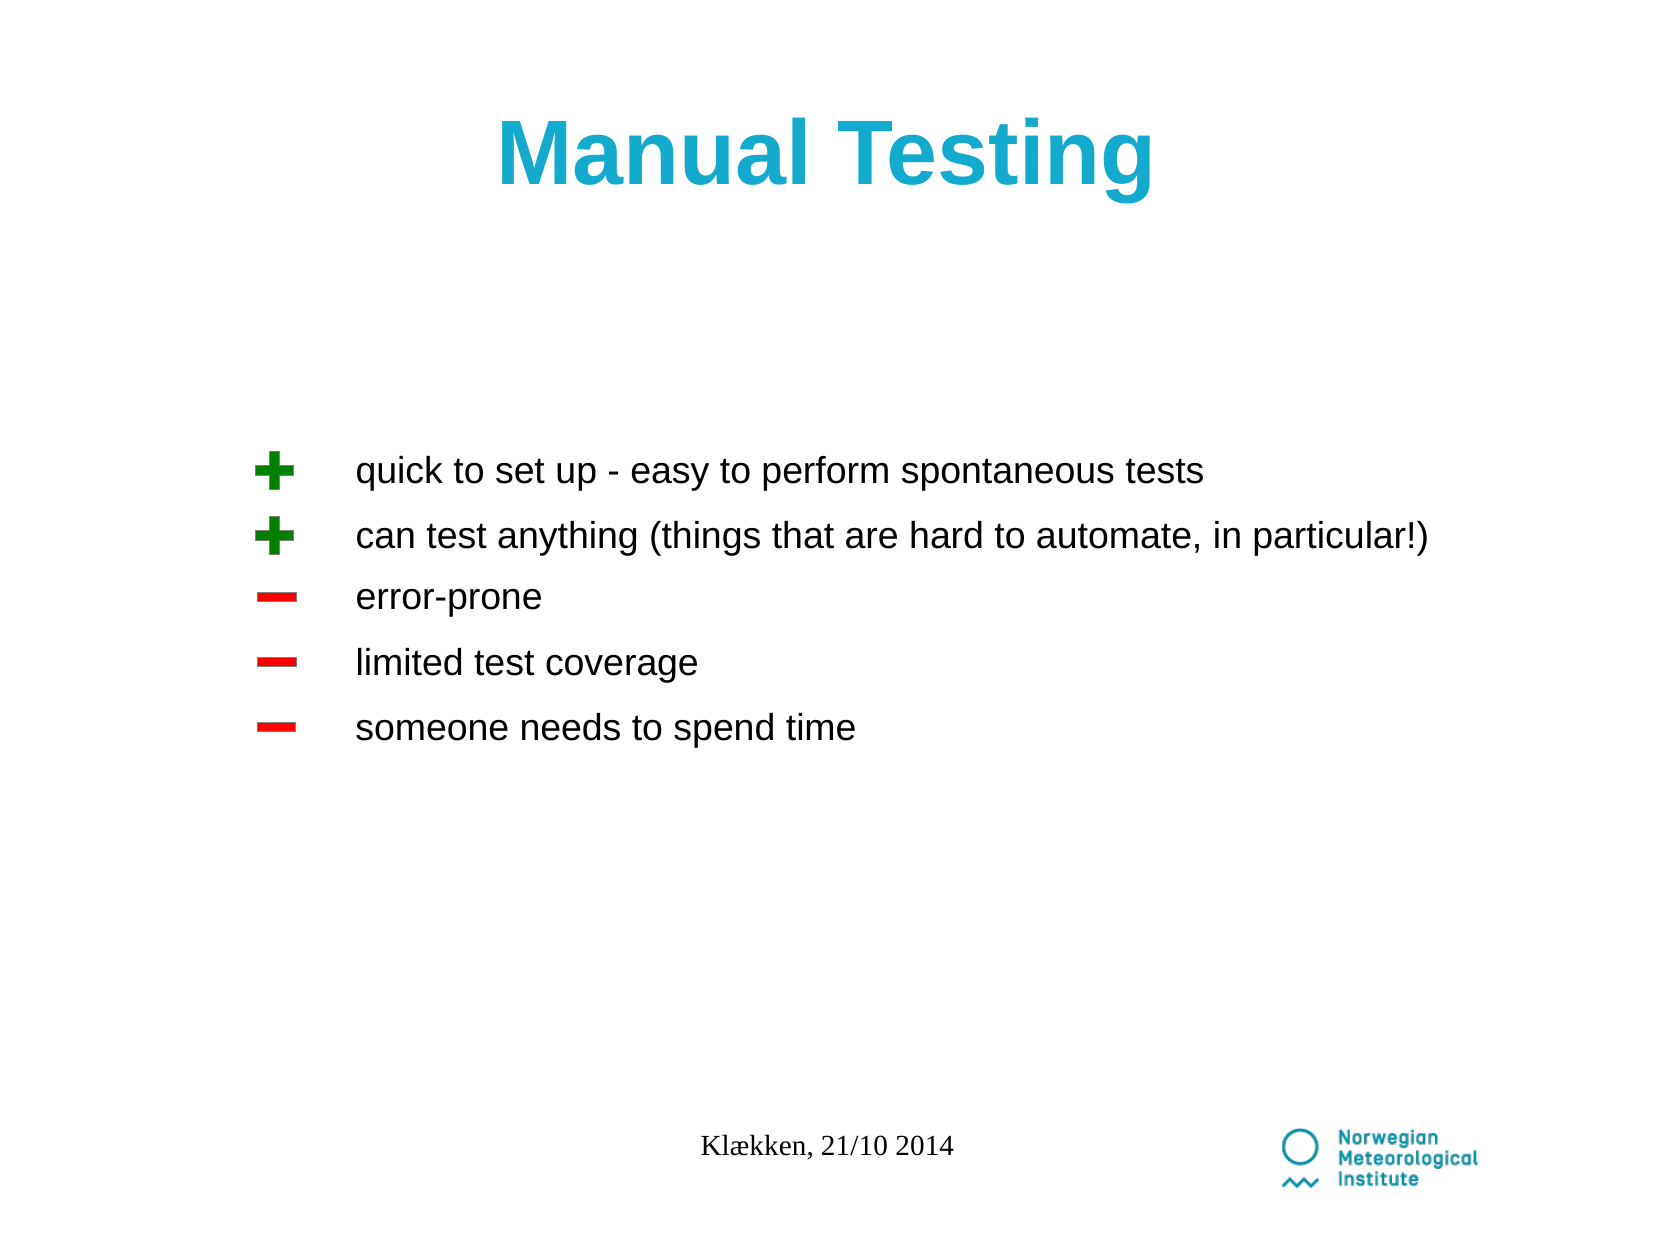

# Manual Testing
quick to set up - easy to perform spontaneous tests
can test anything (things that are hard to automate, in particular!)
error-prone
limited test coverage
someone needs to spend time
Klækken, 21/10 2014